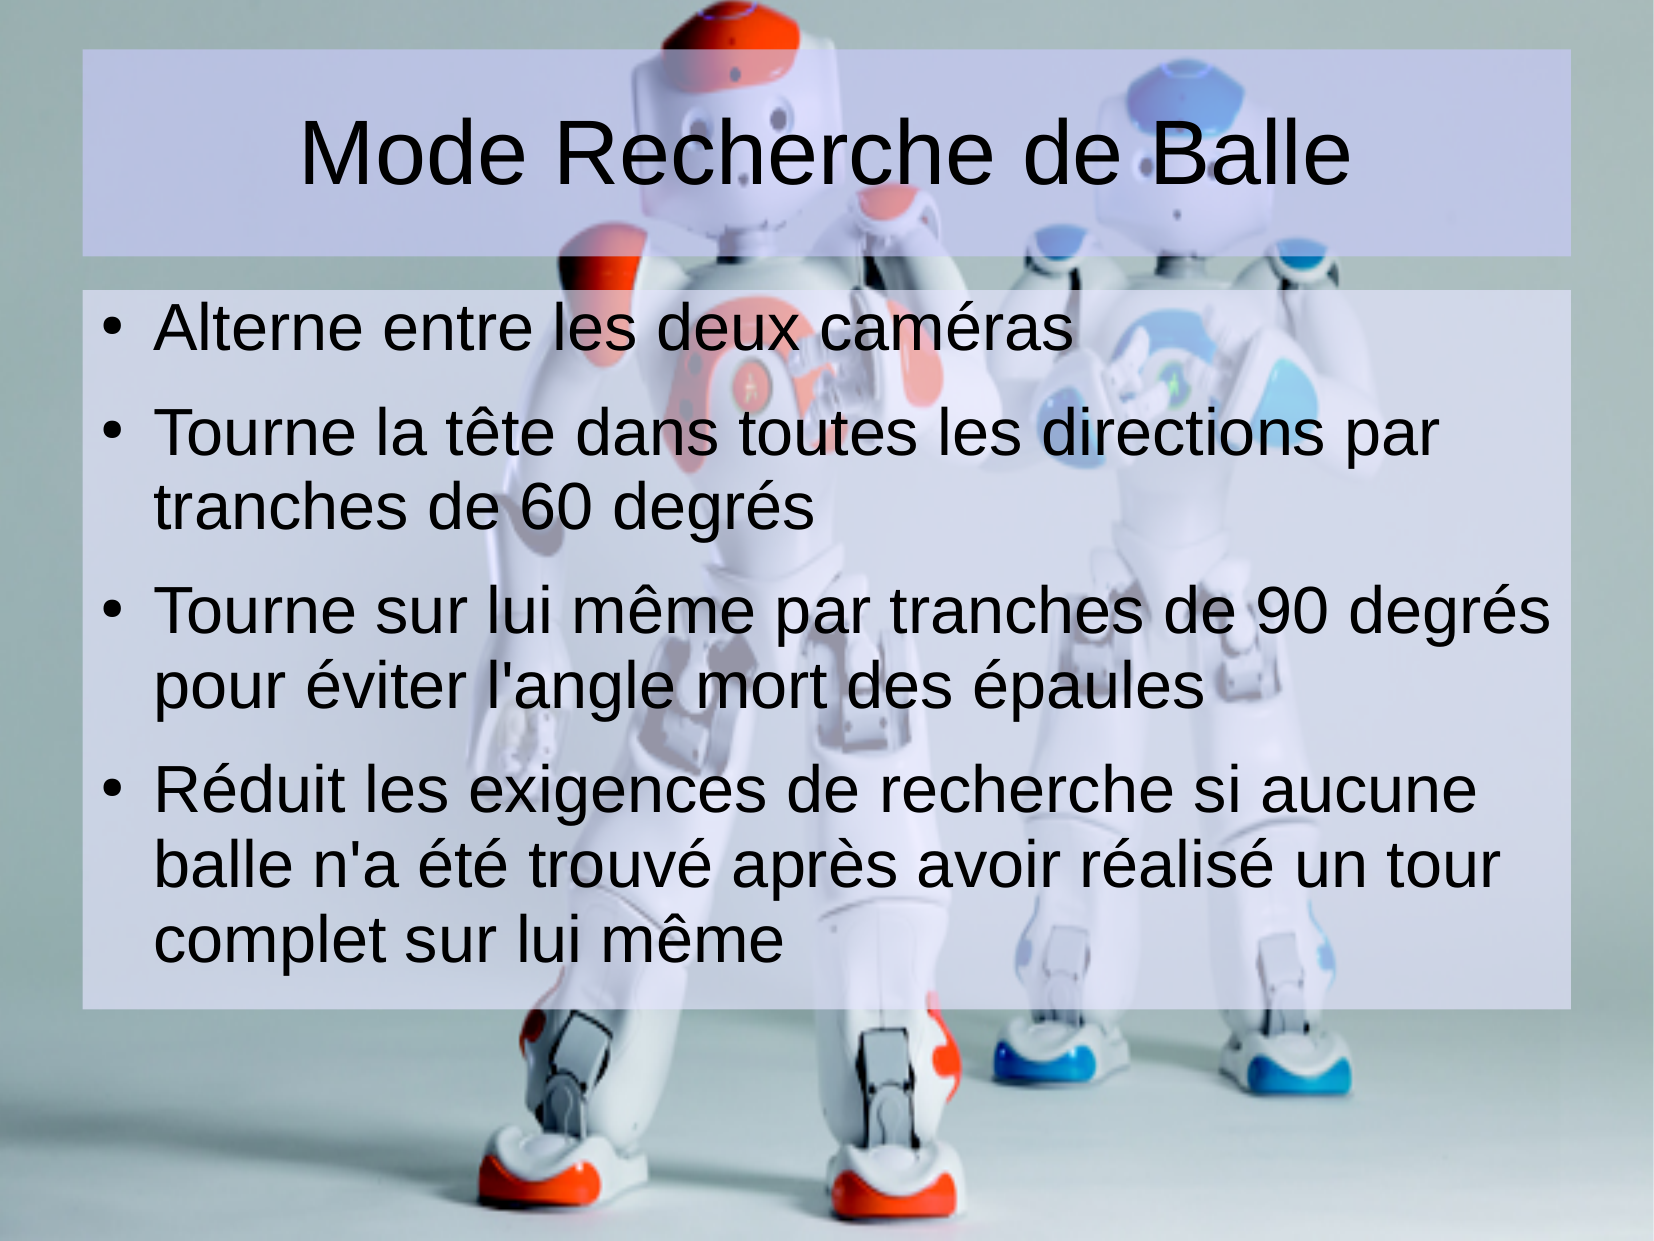

# Mode Recherche de Balle
Alterne entre les deux caméras
Tourne la tête dans toutes les directions par tranches de 60 degrés
Tourne sur lui même par tranches de 90 degrés pour éviter l'angle mort des épaules
Réduit les exigences de recherche si aucune balle n'a été trouvé après avoir réalisé un tour complet sur lui même